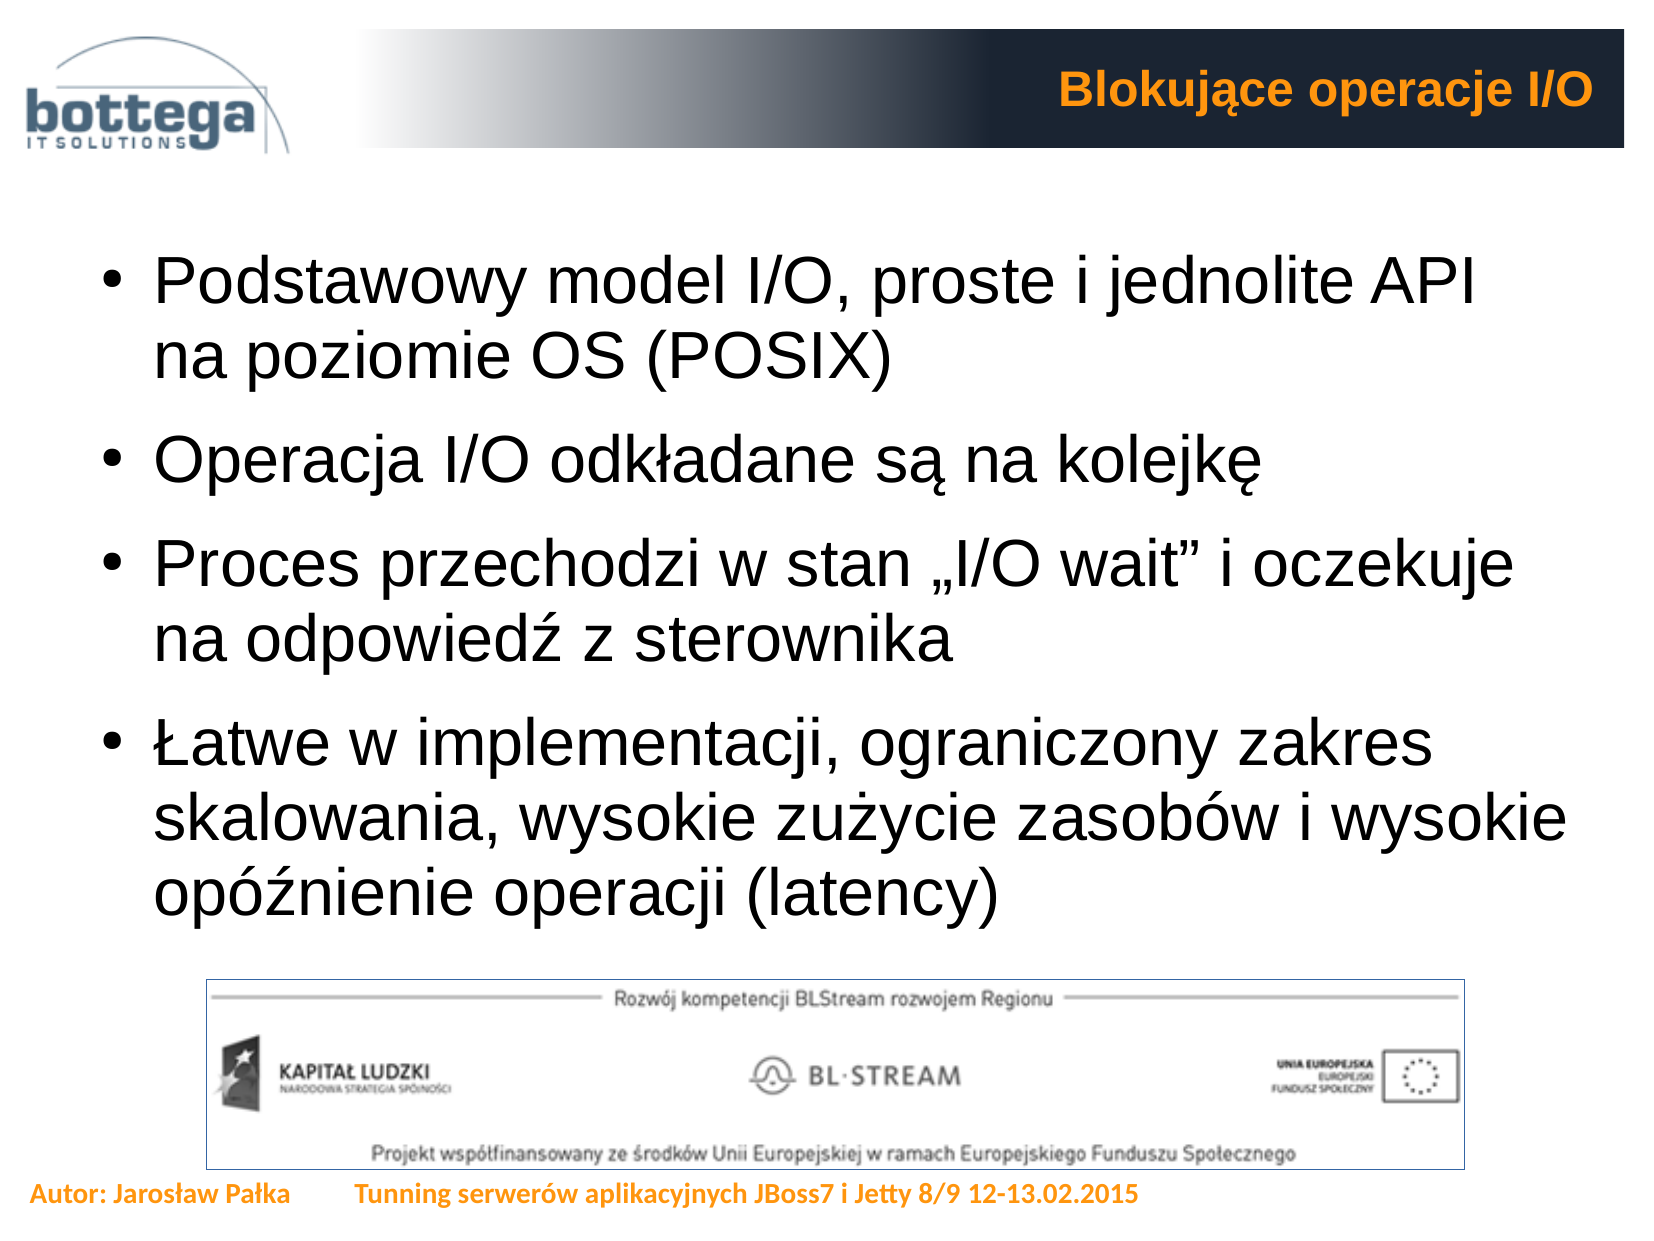

# Blokujące operacje I/O
Podstawowy model I/O, proste i jednolite API na poziomie OS (POSIX)
Operacja I/O odkładane są na kolejkę
Proces przechodzi w stan „I/O wait” i oczekuje na odpowiedź z sterownika
Łatwe w implementacji, ograniczony zakres skalowania, wysokie zużycie zasobów i wysokie opóźnienie operacji (latency)